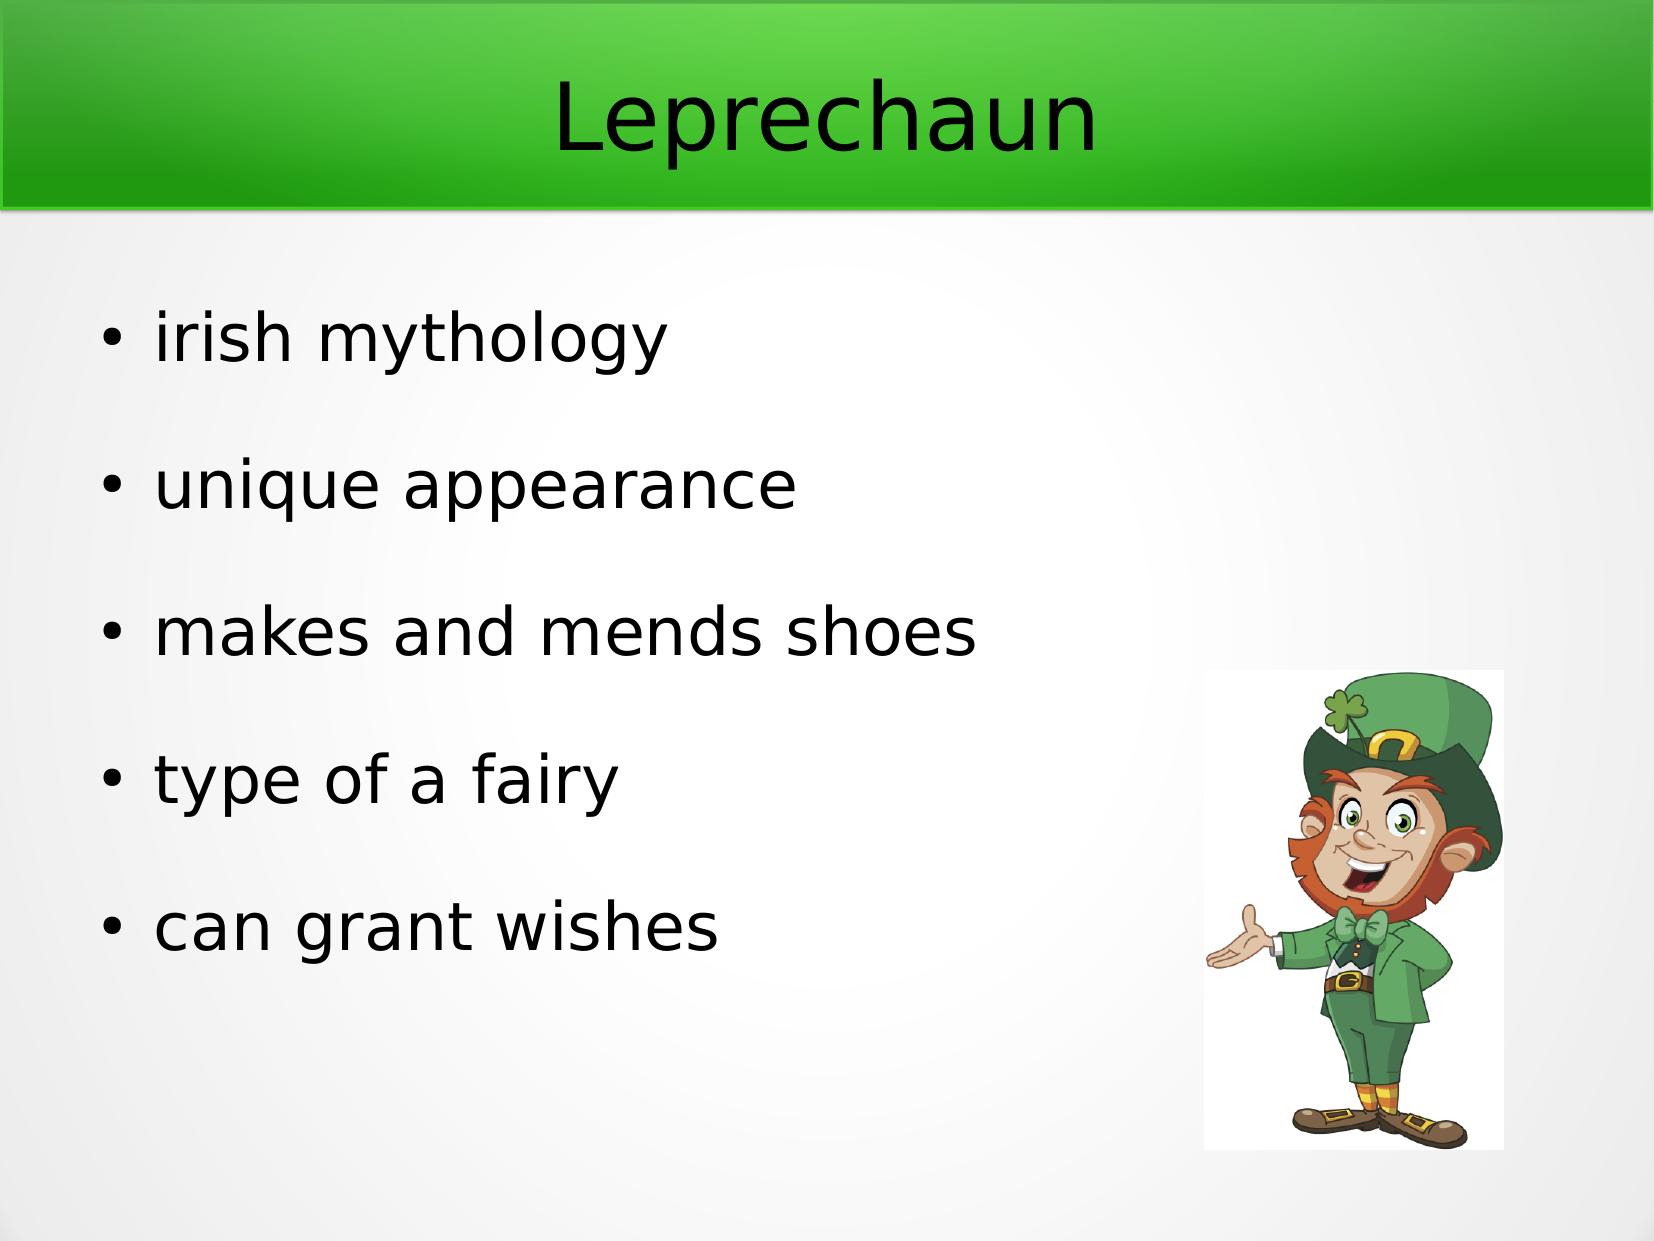

# Leprechaun
irish mythology
unique appearance
makes and mends shoes
type of a fairy
can grant wishes